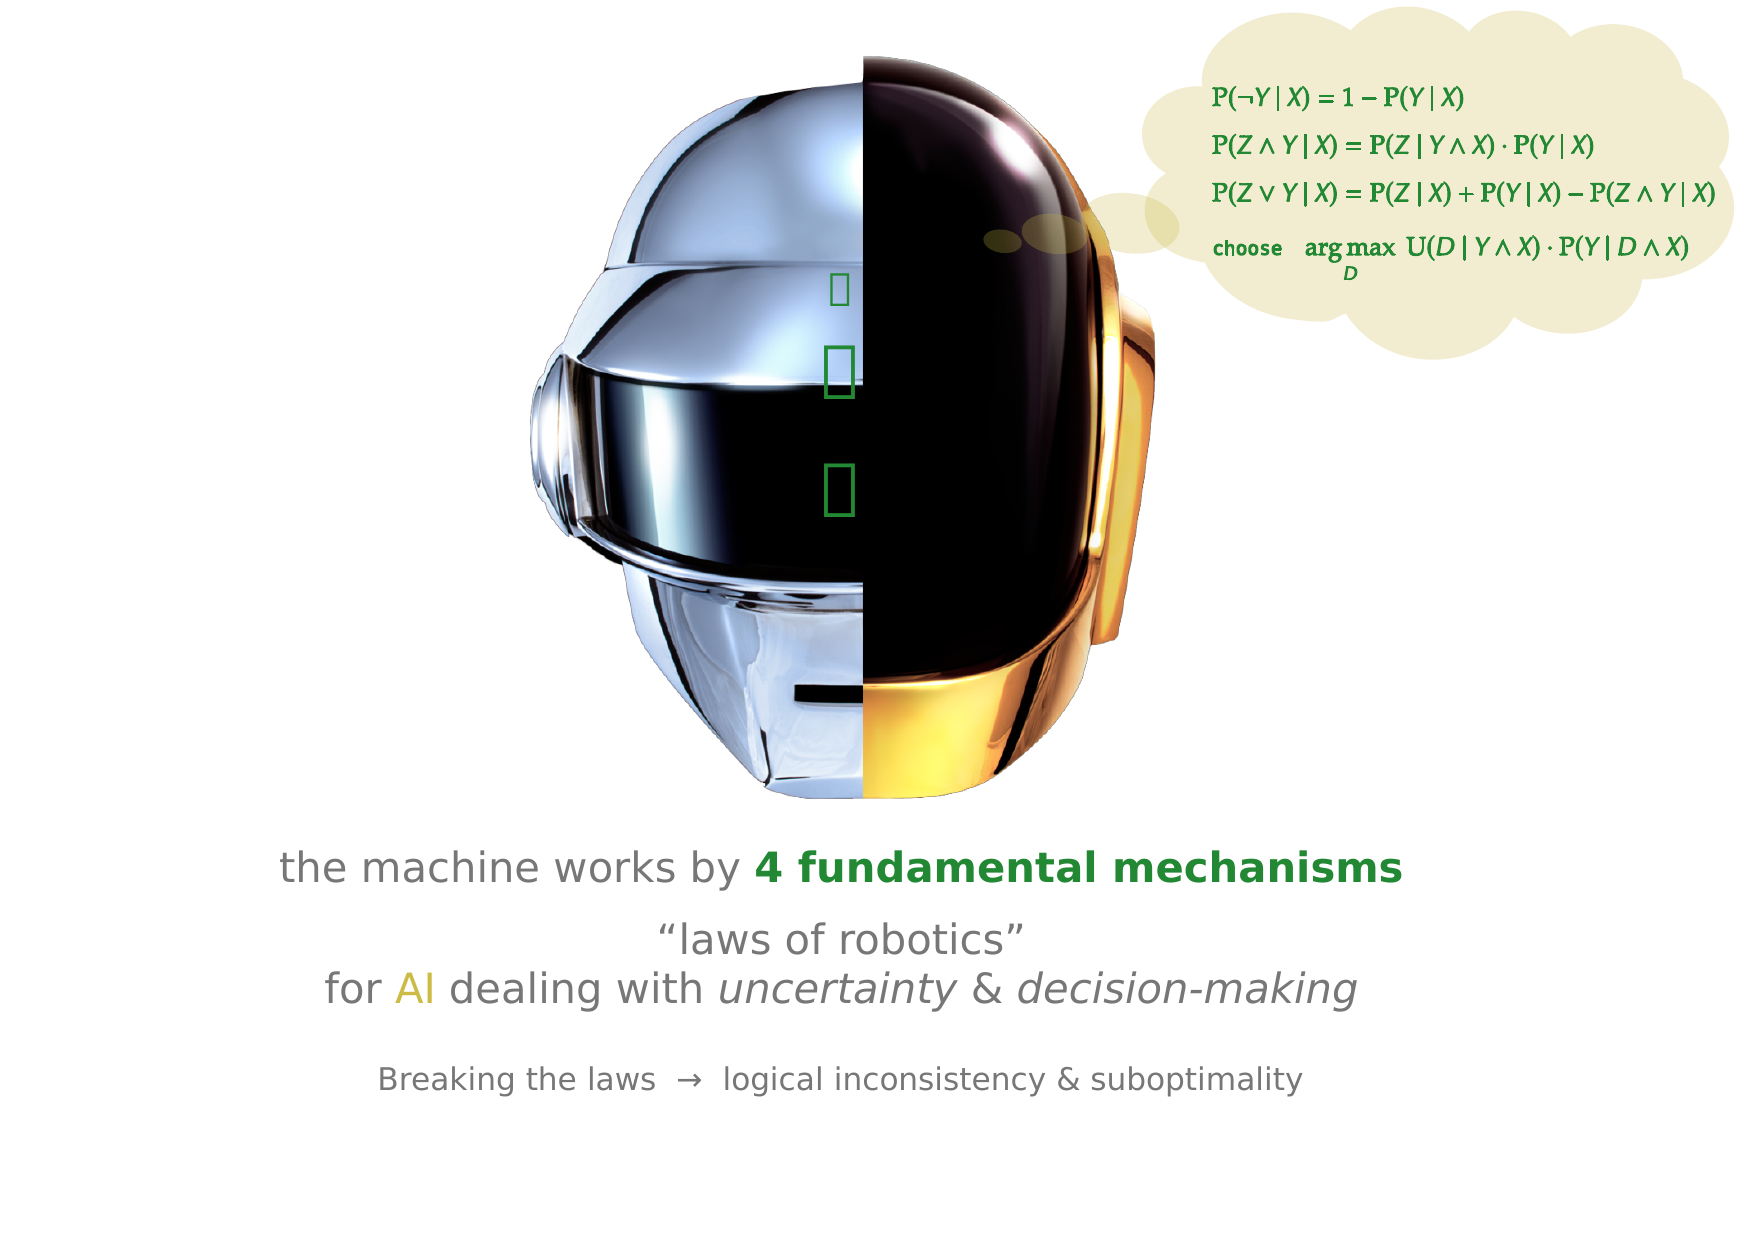




the machine works by 4 fundamental mechanisms
“laws of robotics”
for AI dealing with uncertainty & decision-making
Breaking the laws → logical inconsistency & suboptimality